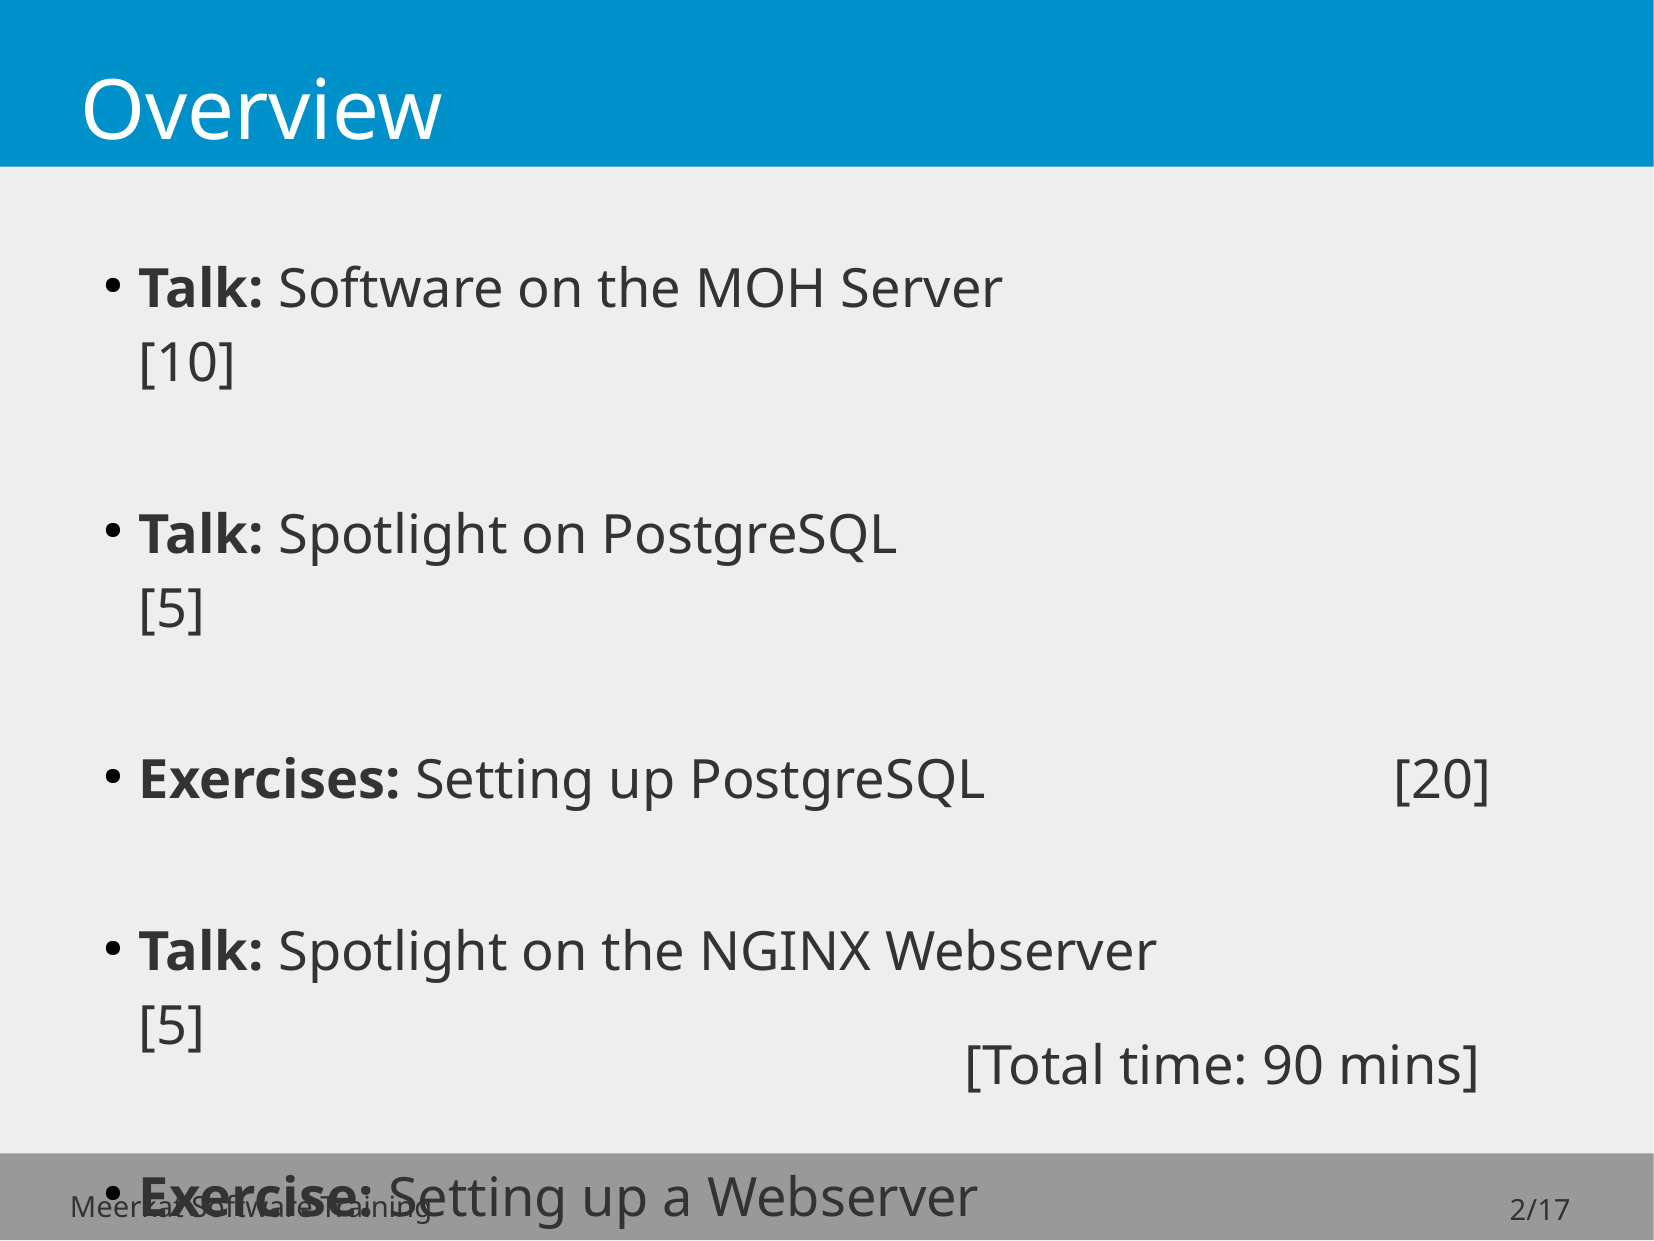

Overview
Talk: Software on the MOH Server							[10]
Talk: Spotlight on PostgreSQL								 [5]
Exercises: Setting up PostgreSQL						[20]
Talk: Spotlight on the NGINX Webserver					 [5]
Exercise: Setting up a Webserver							[45]
Summary														 [5]
[Total time: 90 mins]
2